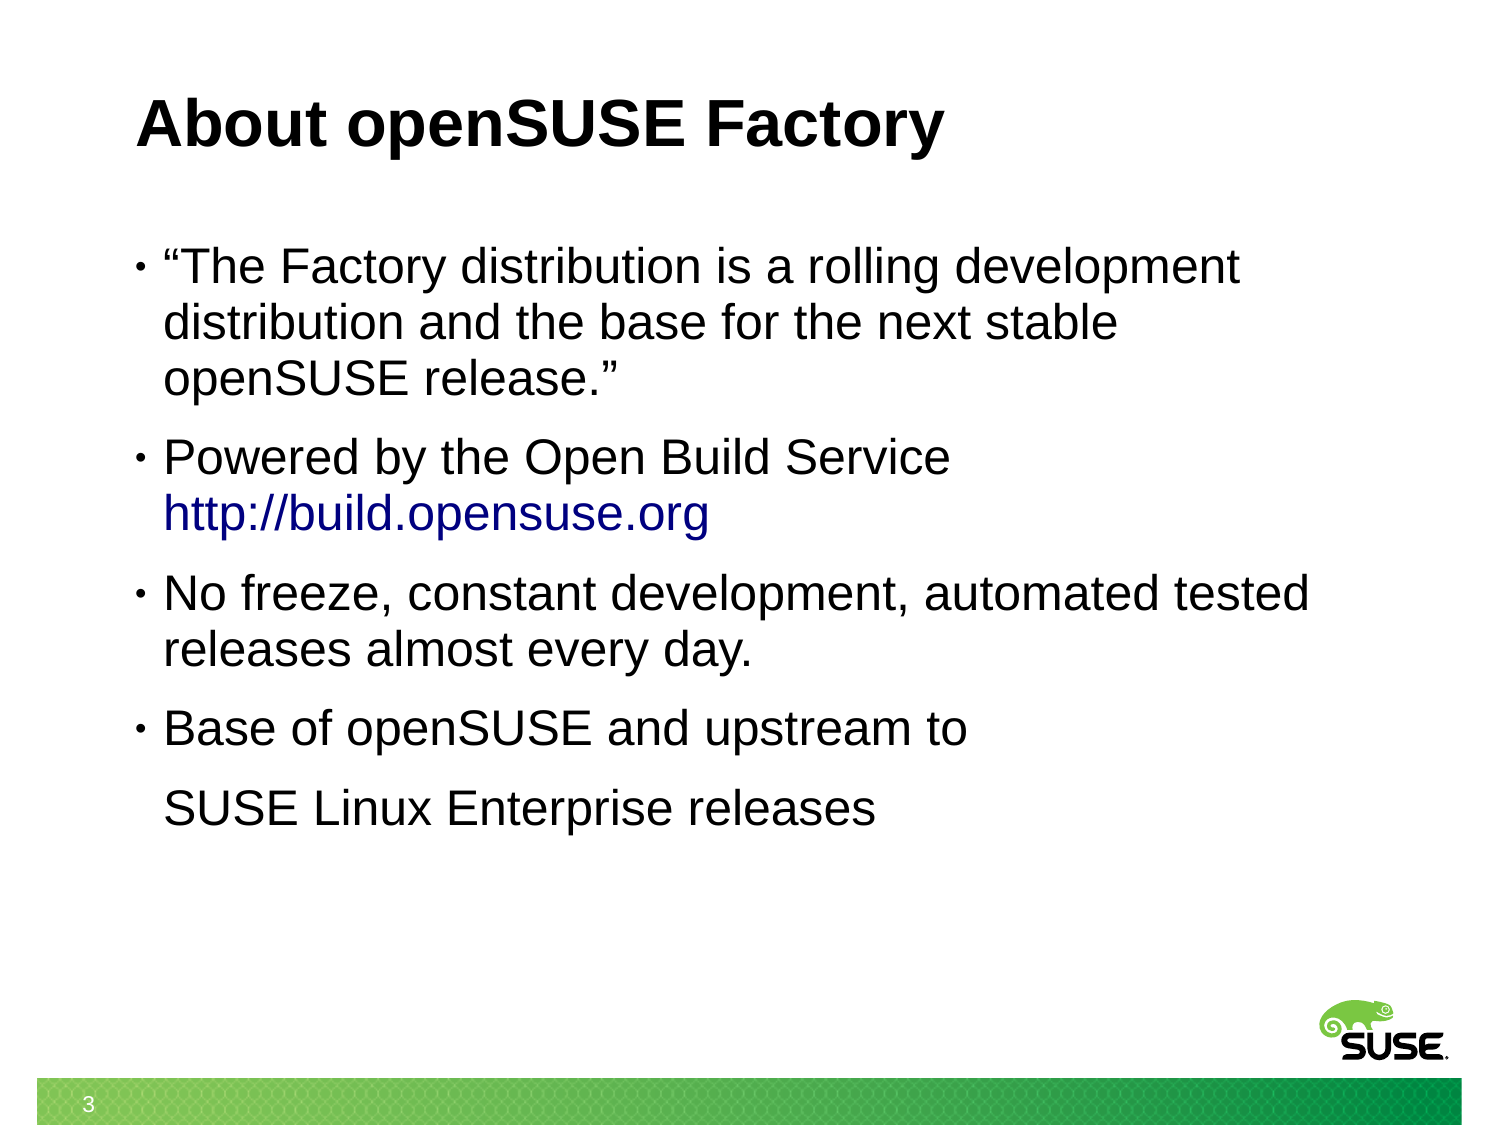

# About openSUSE Factory
“The Factory distribution is a rolling development distribution and the base for the next stable openSUSE release.”
Powered by the Open Build Service http://build.opensuse.org
No freeze, constant development, automated tested releases almost every day.
Base of openSUSE and upstream to
SUSE Linux Enterprise releases